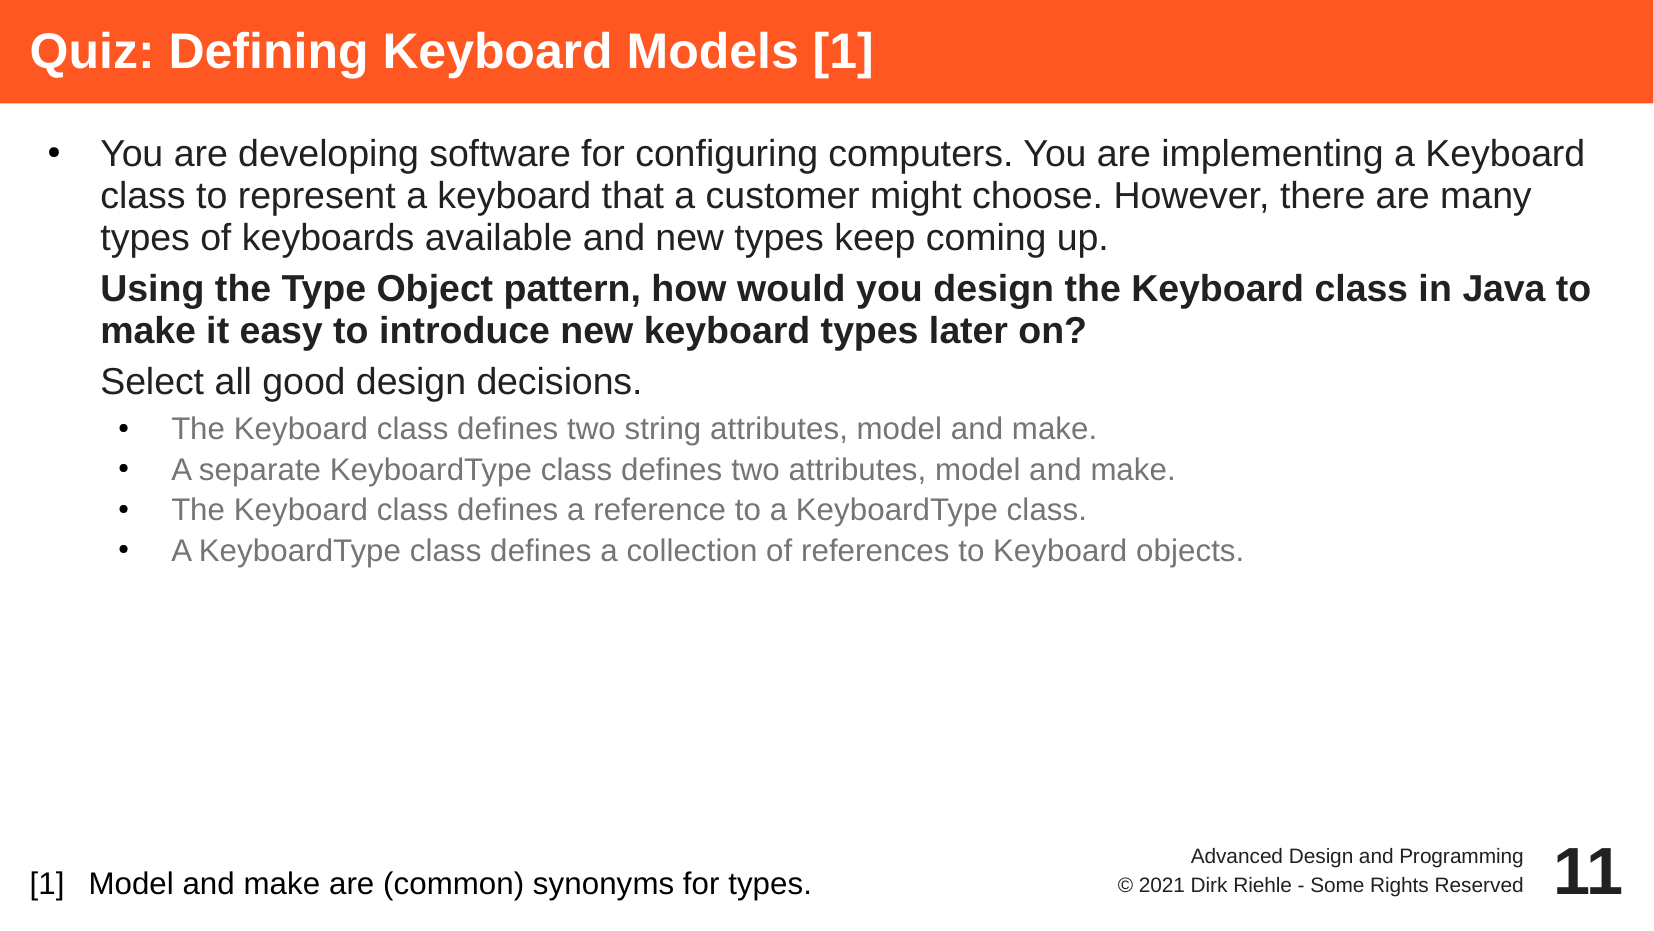

# Quiz: Defining Keyboard Models [1]
You are developing software for configuring computers. You are implementing a Keyboard class to represent a keyboard that a customer might choose. However, there are many types of keyboards available and new types keep coming up.
Using the Type Object pattern, how would you design the Keyboard class in Java to make it easy to introduce new keyboard types later on?
Select all good design decisions.
The Keyboard class defines two string attributes, model and make.
A separate KeyboardType class defines two attributes, model and make.
The Keyboard class defines a reference to a KeyboardType class.
A KeyboardType class defines a collection of references to Keyboard objects.
[1]	Model and make are (common) synonyms for types.
Advanced Design and Programming
11
© 2021 Dirk Riehle - Some Rights Reserved